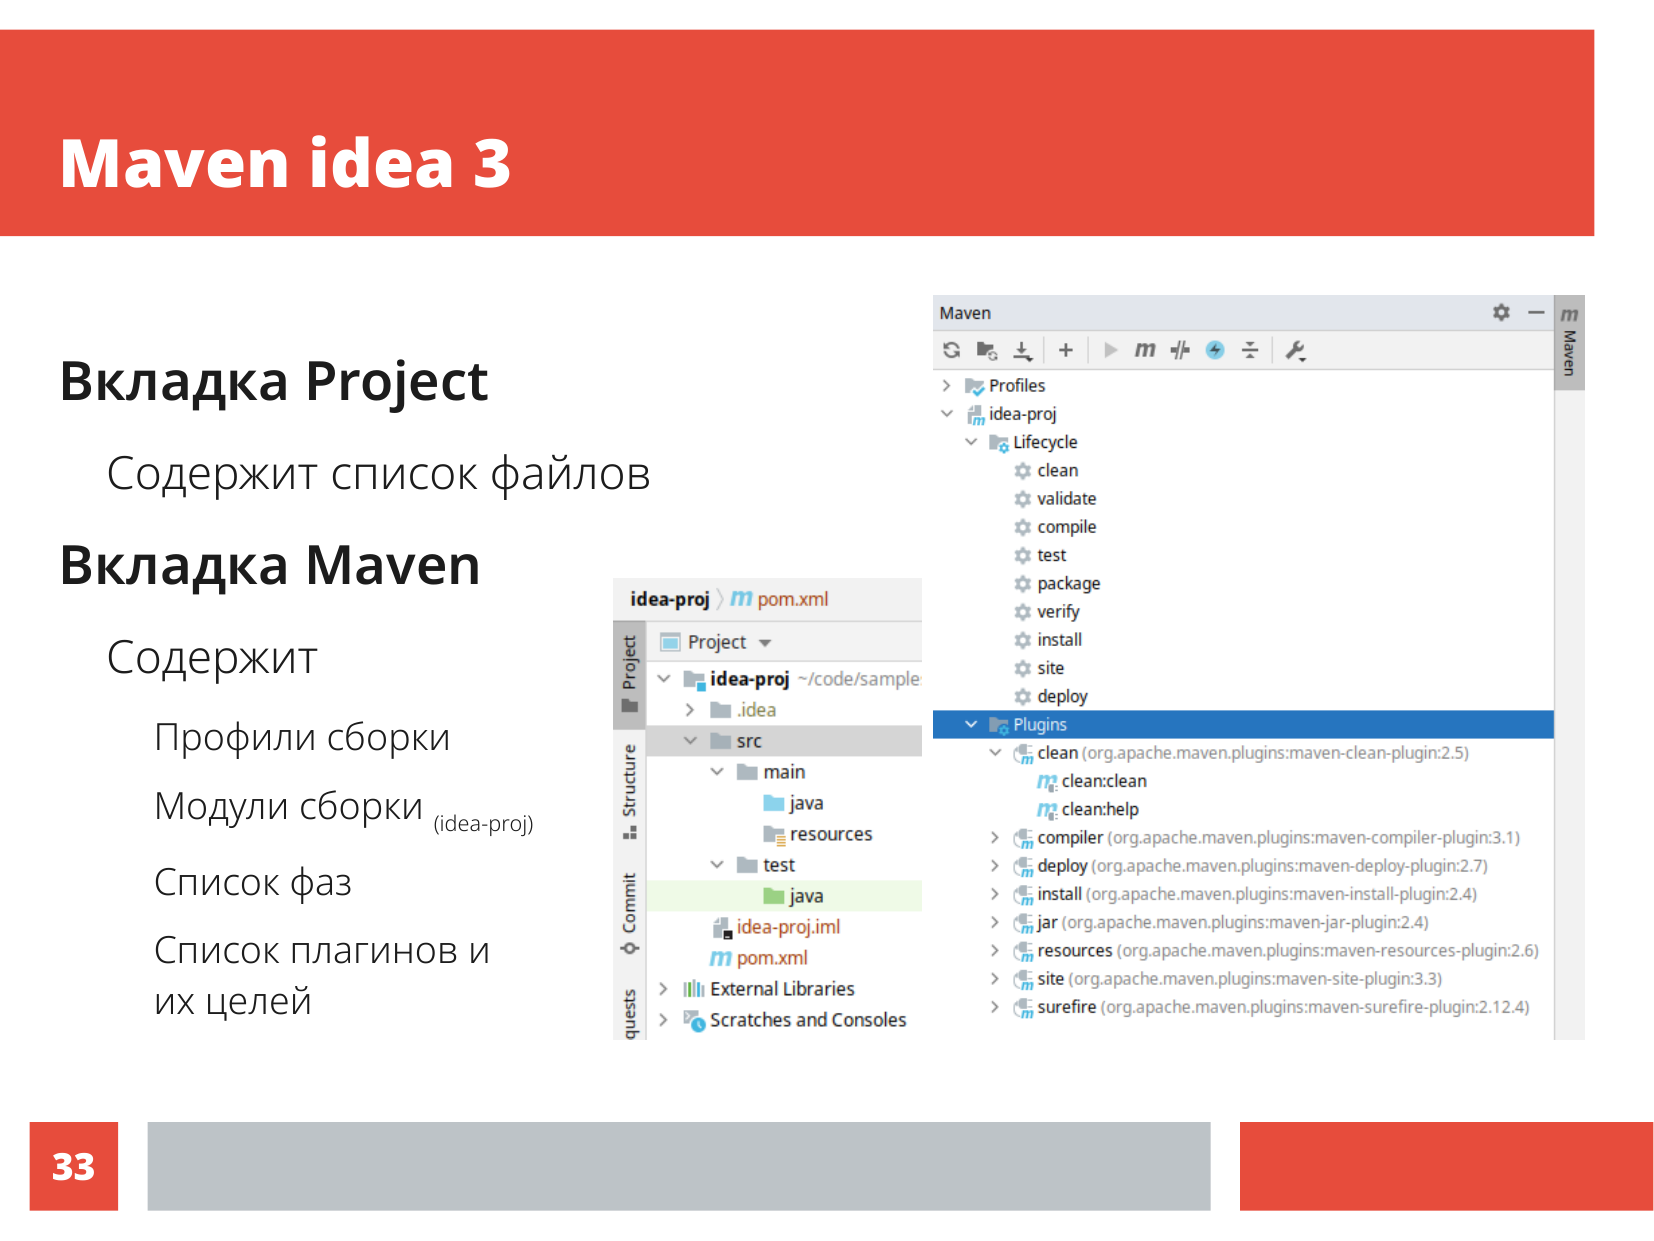

# Maven idea 3
Вкладка Project
Содержит список файлов
Вкладка Maven
Содержит
Профили сборки
Модули сборки (idea-proj)
Список фаз
Список плагинов и
их целей
33